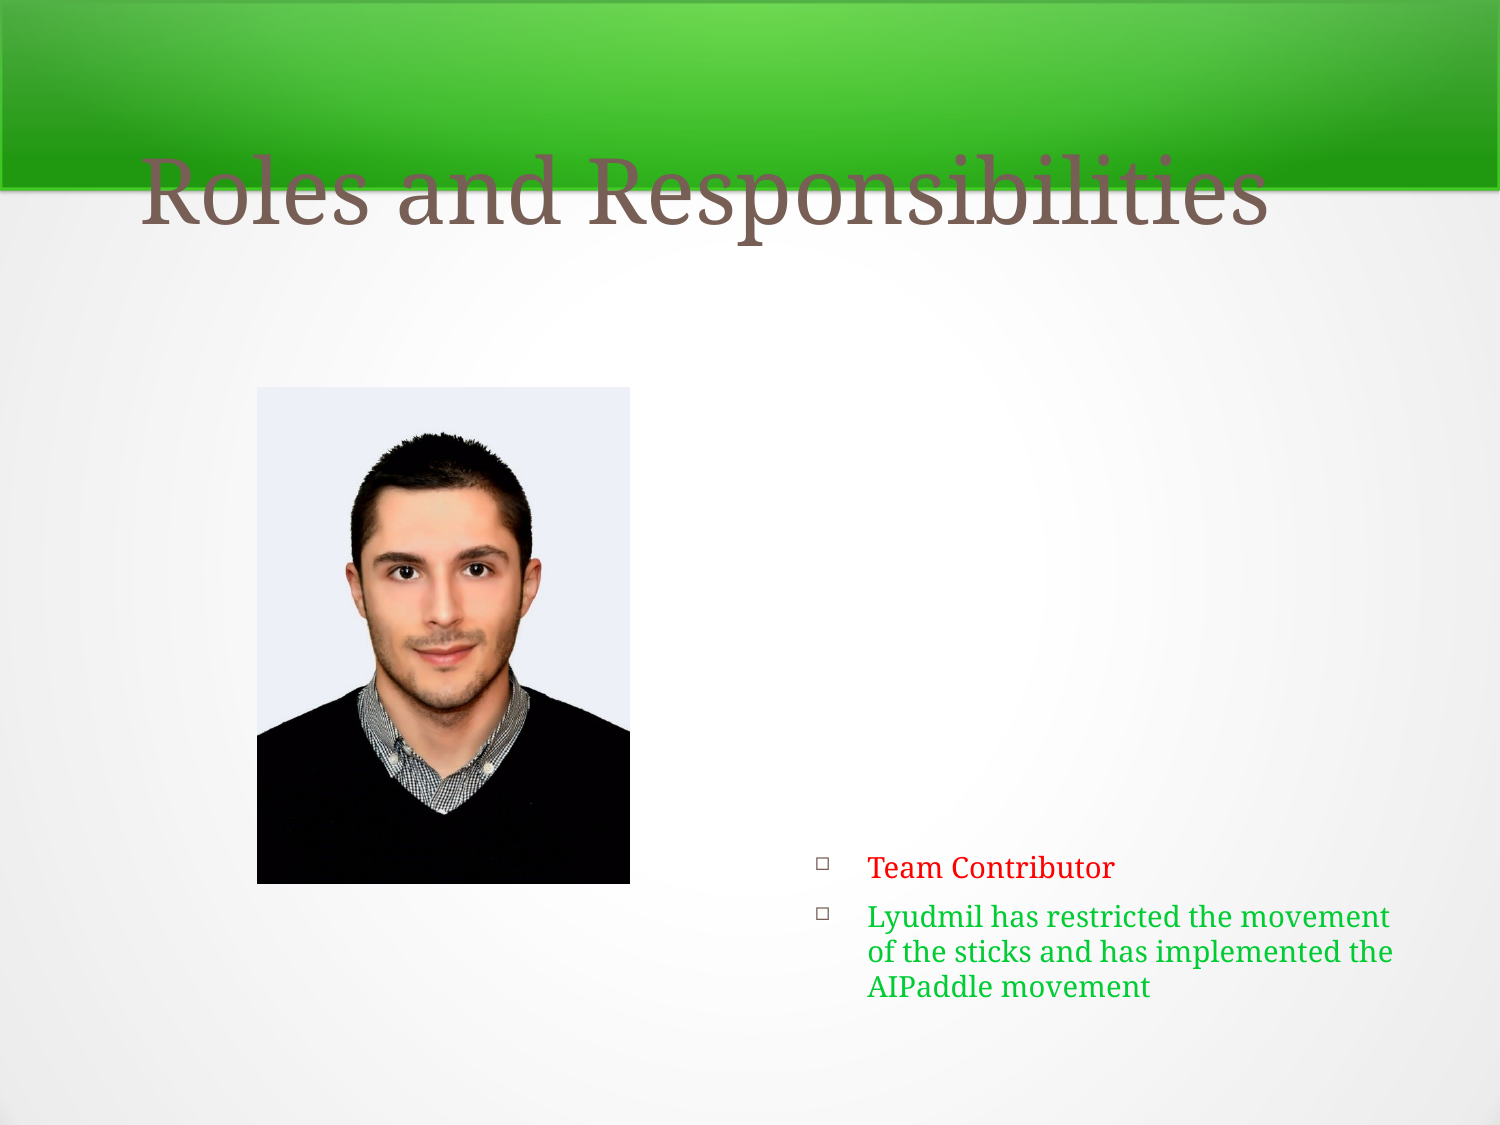

Roles and Responsibilities
# Team Contributor
Lyudmil has restricted the movement of the sticks and has implemented the AIPaddle movement